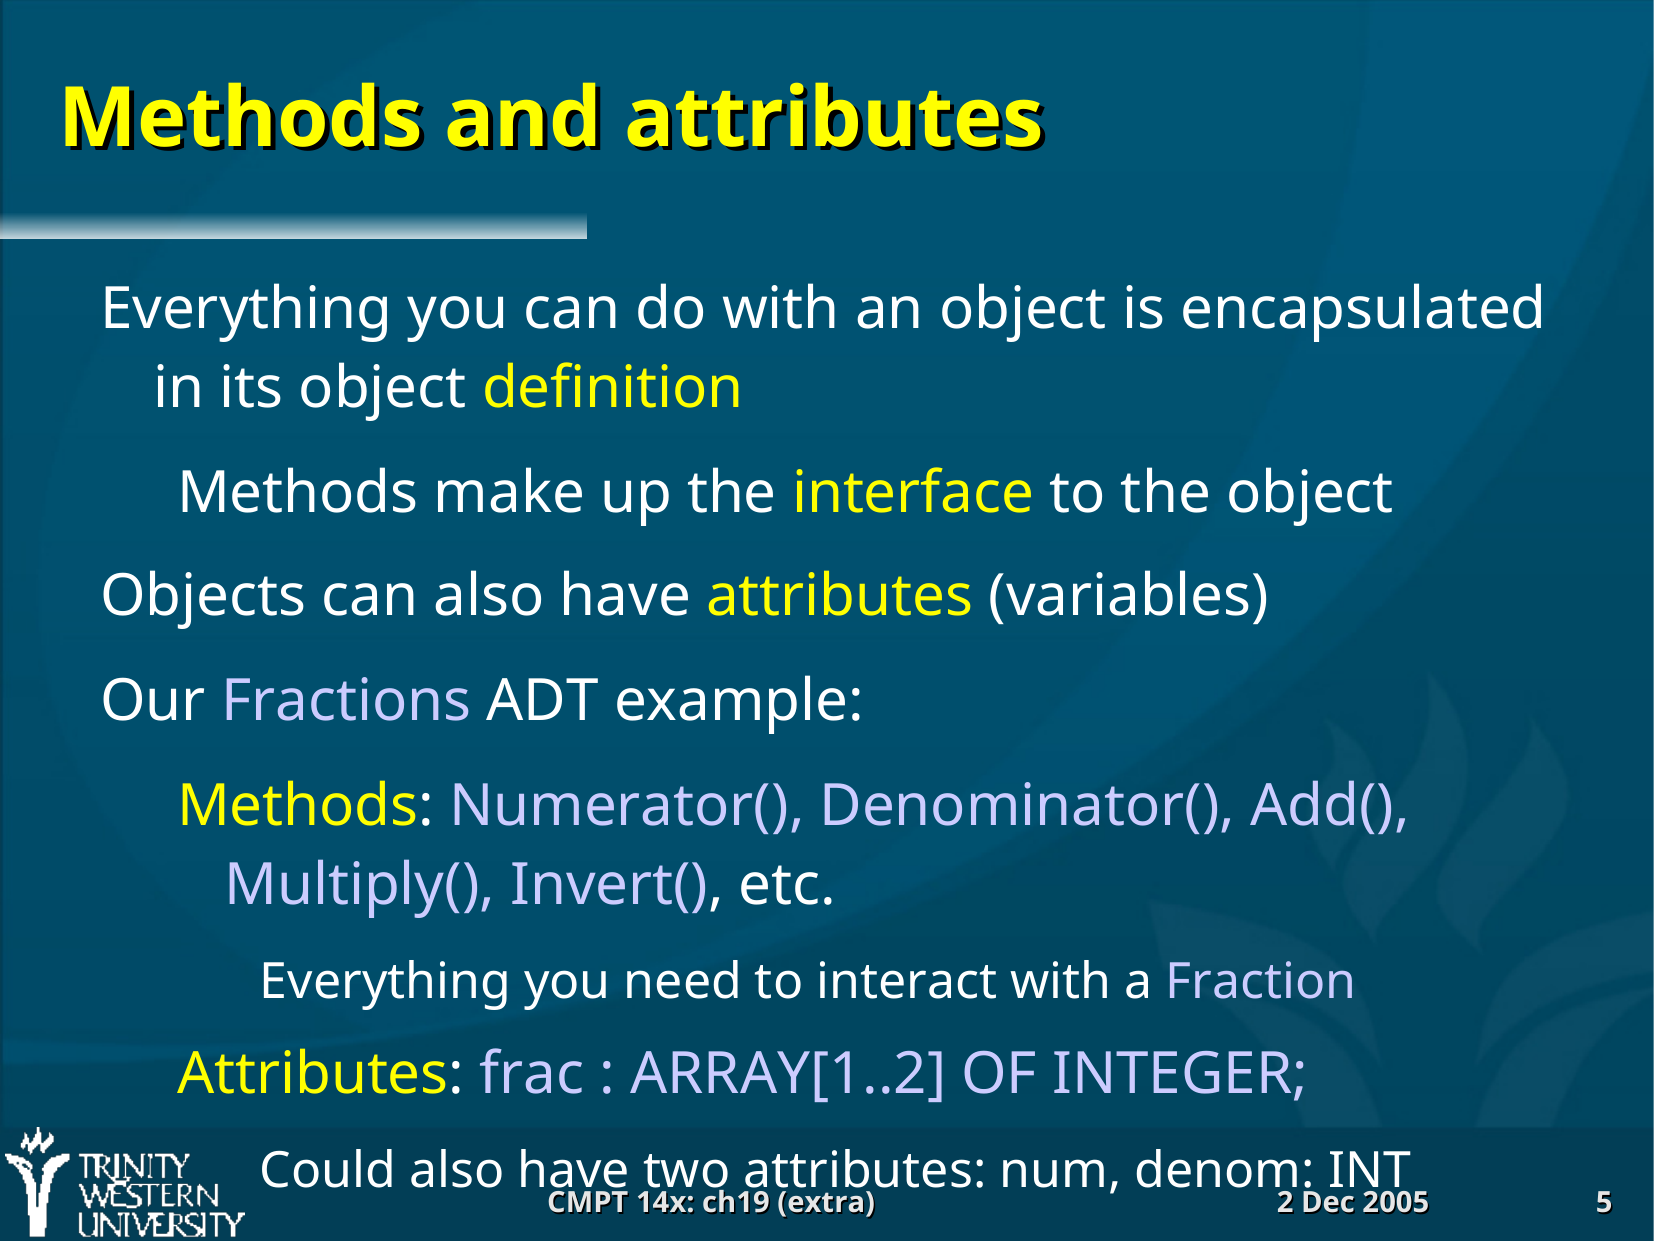

# Methods and attributes
Everything you can do with an object is encapsulated in its object definition
Methods make up the interface to the object
Objects can also have attributes (variables)
Our Fractions ADT example:
Methods: Numerator(), Denominator(), Add(), Multiply(), Invert(), etc.
Everything you need to interact with a Fraction
Attributes: frac : ARRAY[1..2] OF INTEGER;
Could also have two attributes: num, denom: INT
CMPT 14x: ch19 (extra)
2 Dec 2005
5